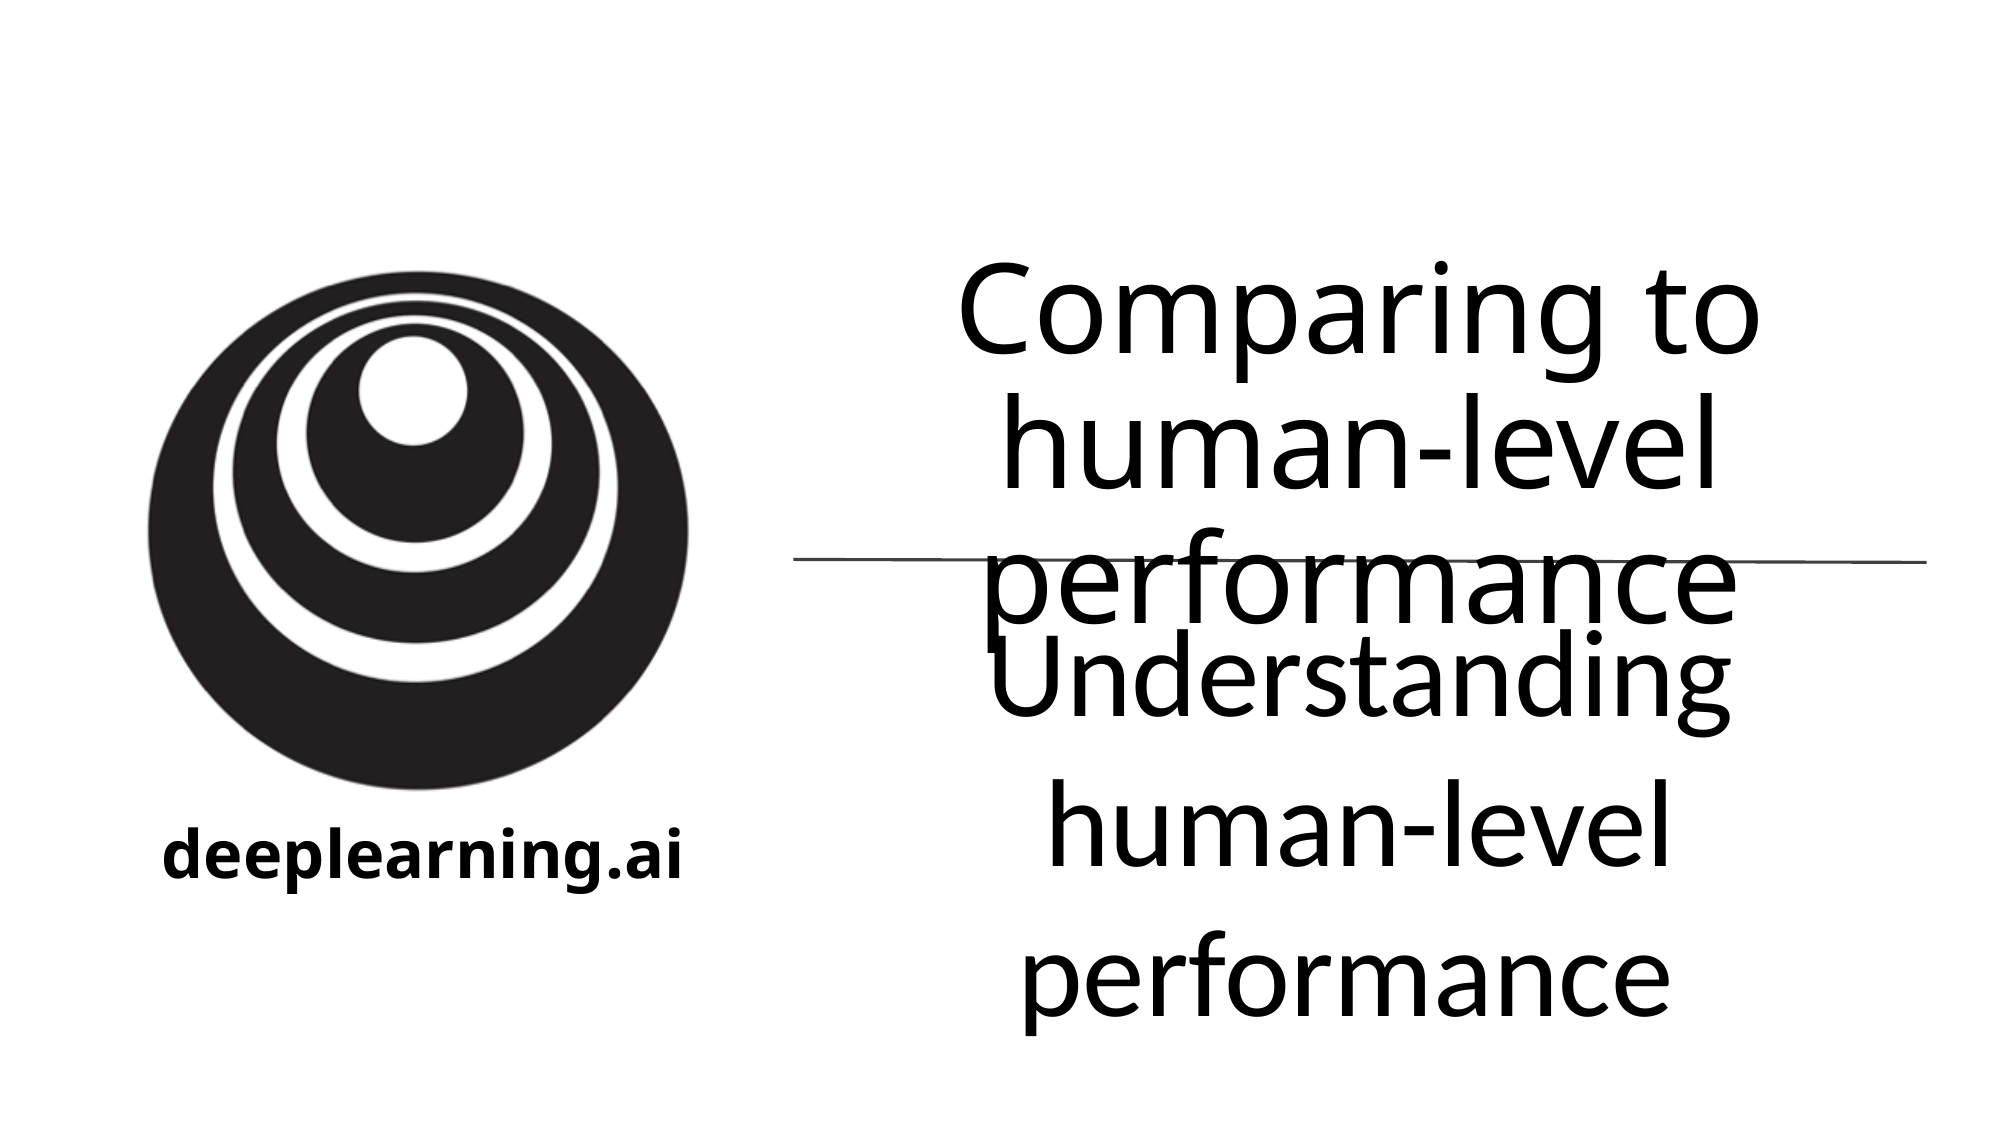

deeplearning.ai
# Comparing to human-level performance
Understanding human-level performance